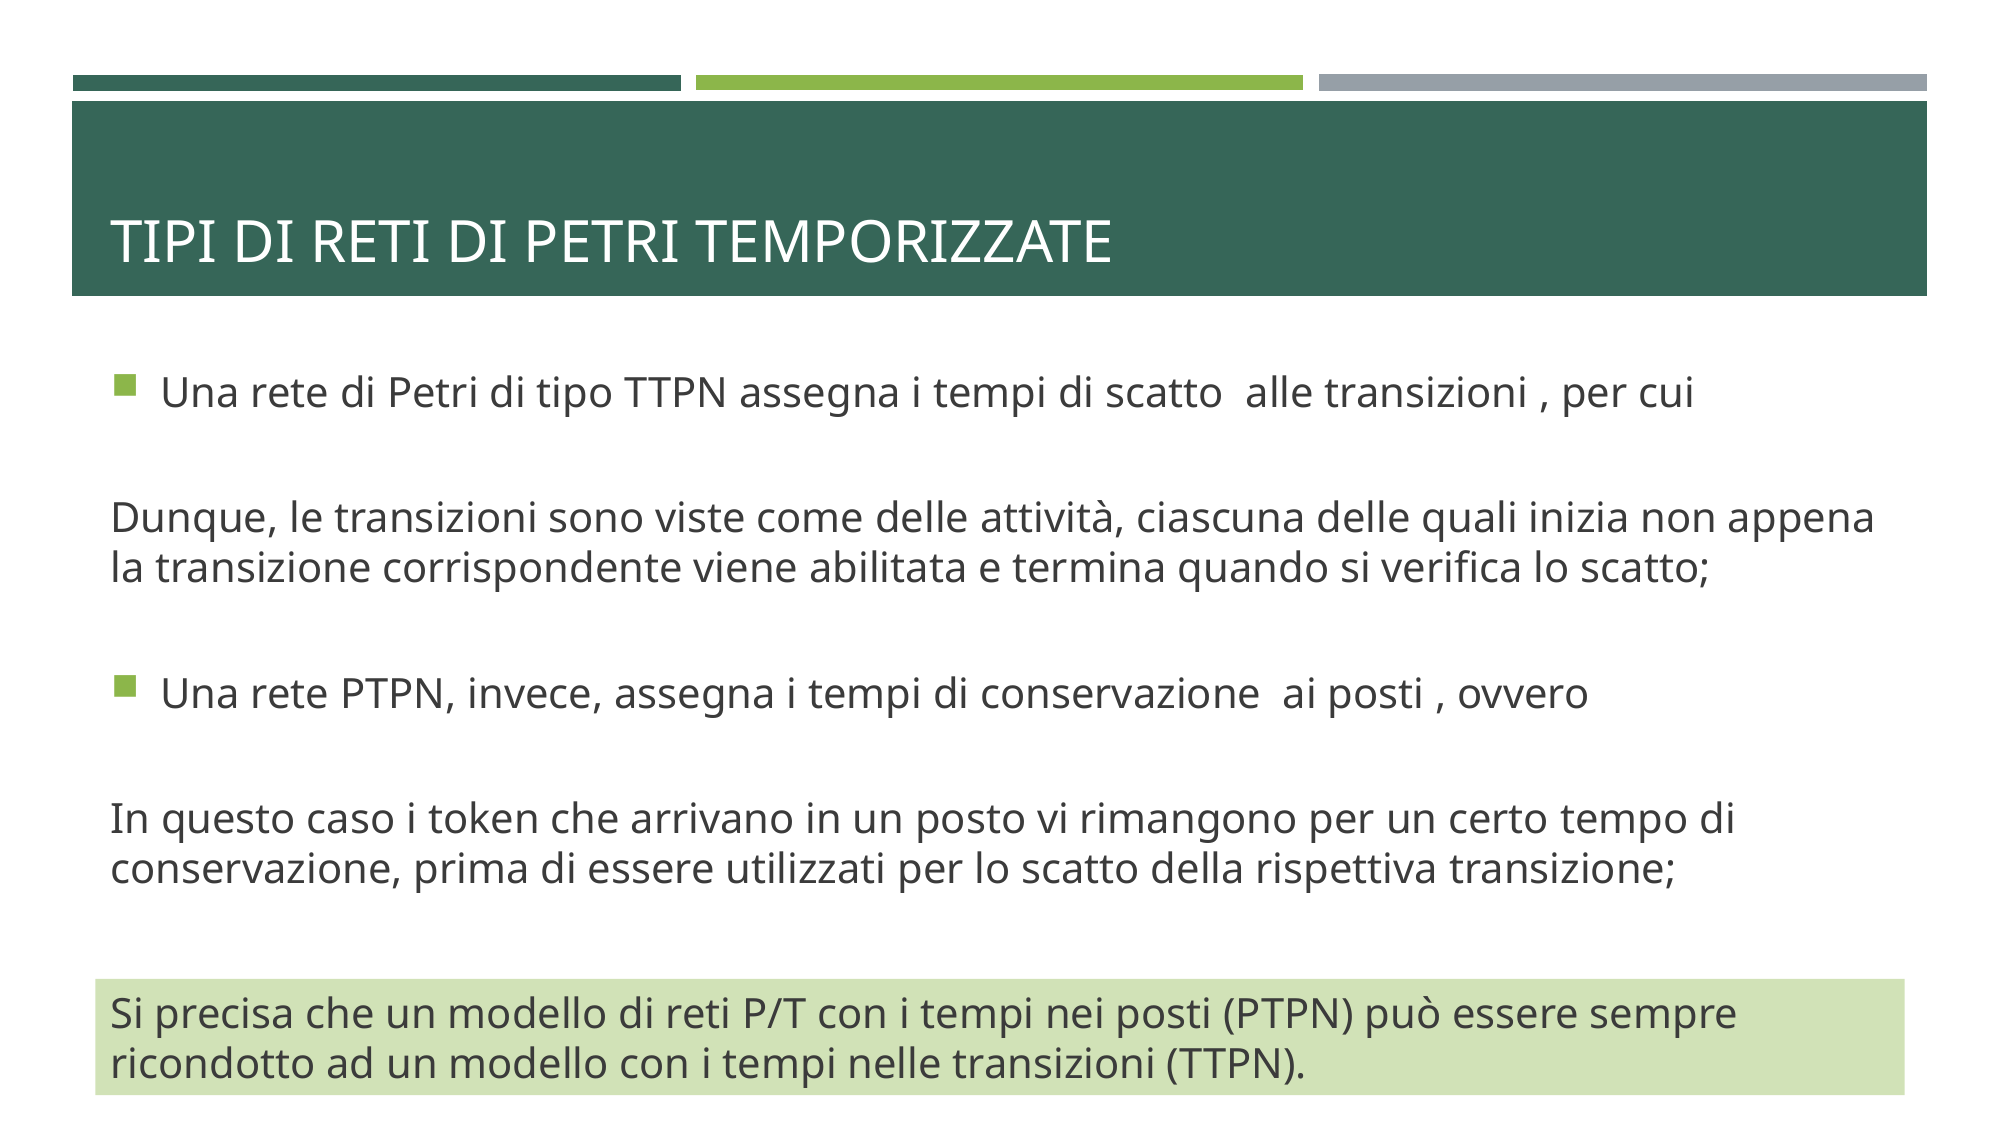

# Tipi di Reti di petri temporizzate
Una rete di Petri di tipo TTPN assegna i tempi di scatto alle transizioni , per cui
Dunque, le transizioni sono viste come delle attività, ciascuna delle quali inizia non appena la transizione corrispondente viene abilitata e termina quando si verifica lo scatto;
Una rete PTPN, invece, assegna i tempi di conservazione ai posti , ovvero
In questo caso i token che arrivano in un posto vi rimangono per un certo tempo di conservazione, prima di essere utilizzati per lo scatto della rispettiva transizione;
Si precisa che un modello di reti P/T con i tempi nei posti (PTPN) può essere sempre ricondotto ad un modello con i tempi nelle transizioni (TTPN).